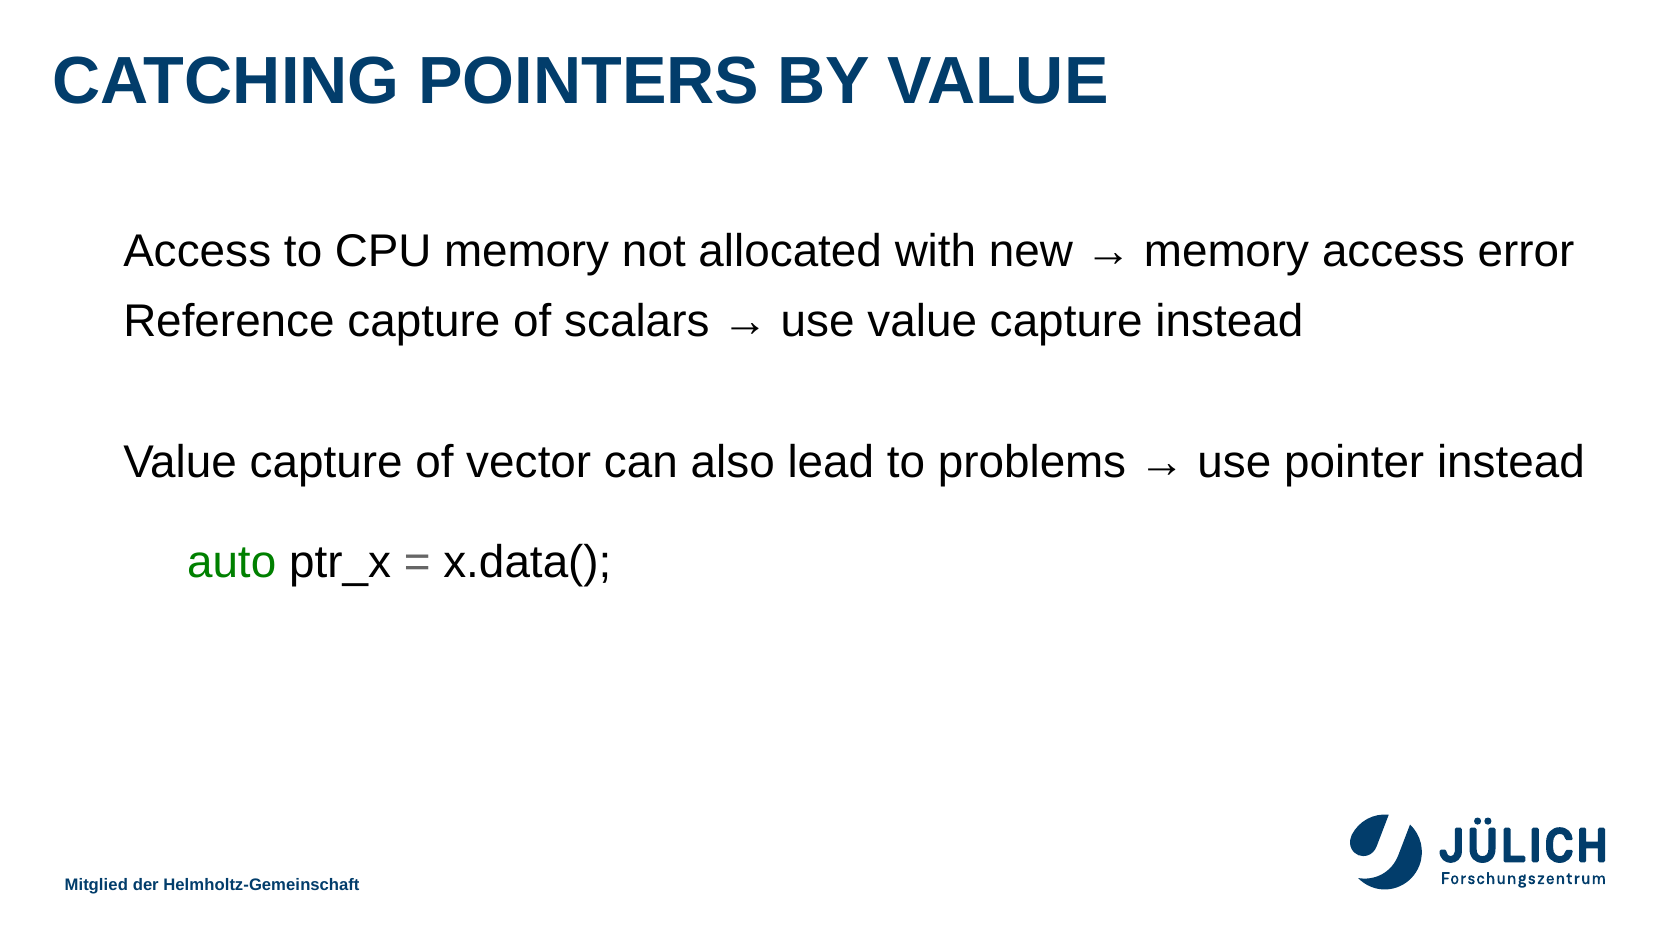

# Catching Pointers By Value
Access to CPU memory not allocated with new → memory access error
Reference capture of scalars → use value capture instead
Value capture of vector can also lead to problems → use pointer instead
 auto ptr_x = x.data();